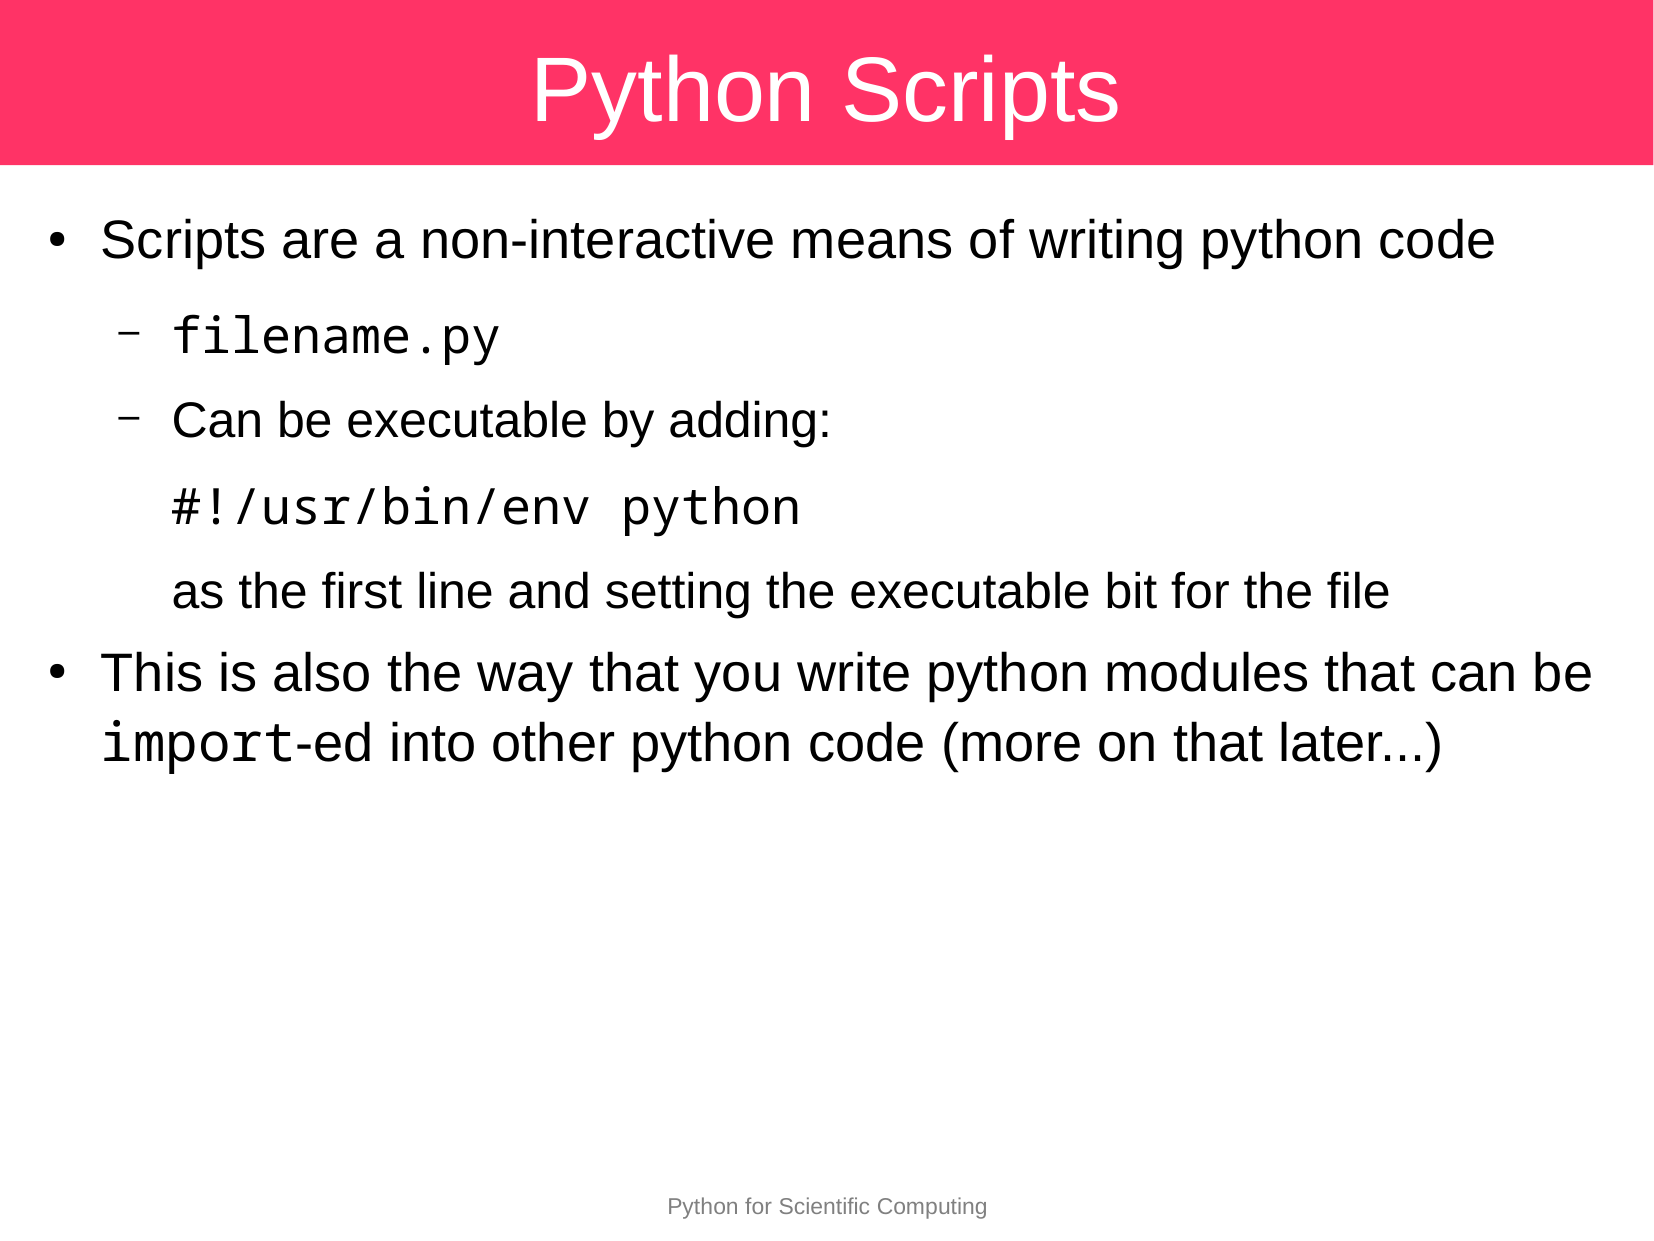

# Python Scripts
Scripts are a non-interactive means of writing python code
filename.py
Can be executable by adding:
#!/usr/bin/env python
as the first line and setting the executable bit for the file
This is also the way that you write python modules that can be import-ed into other python code (more on that later...)